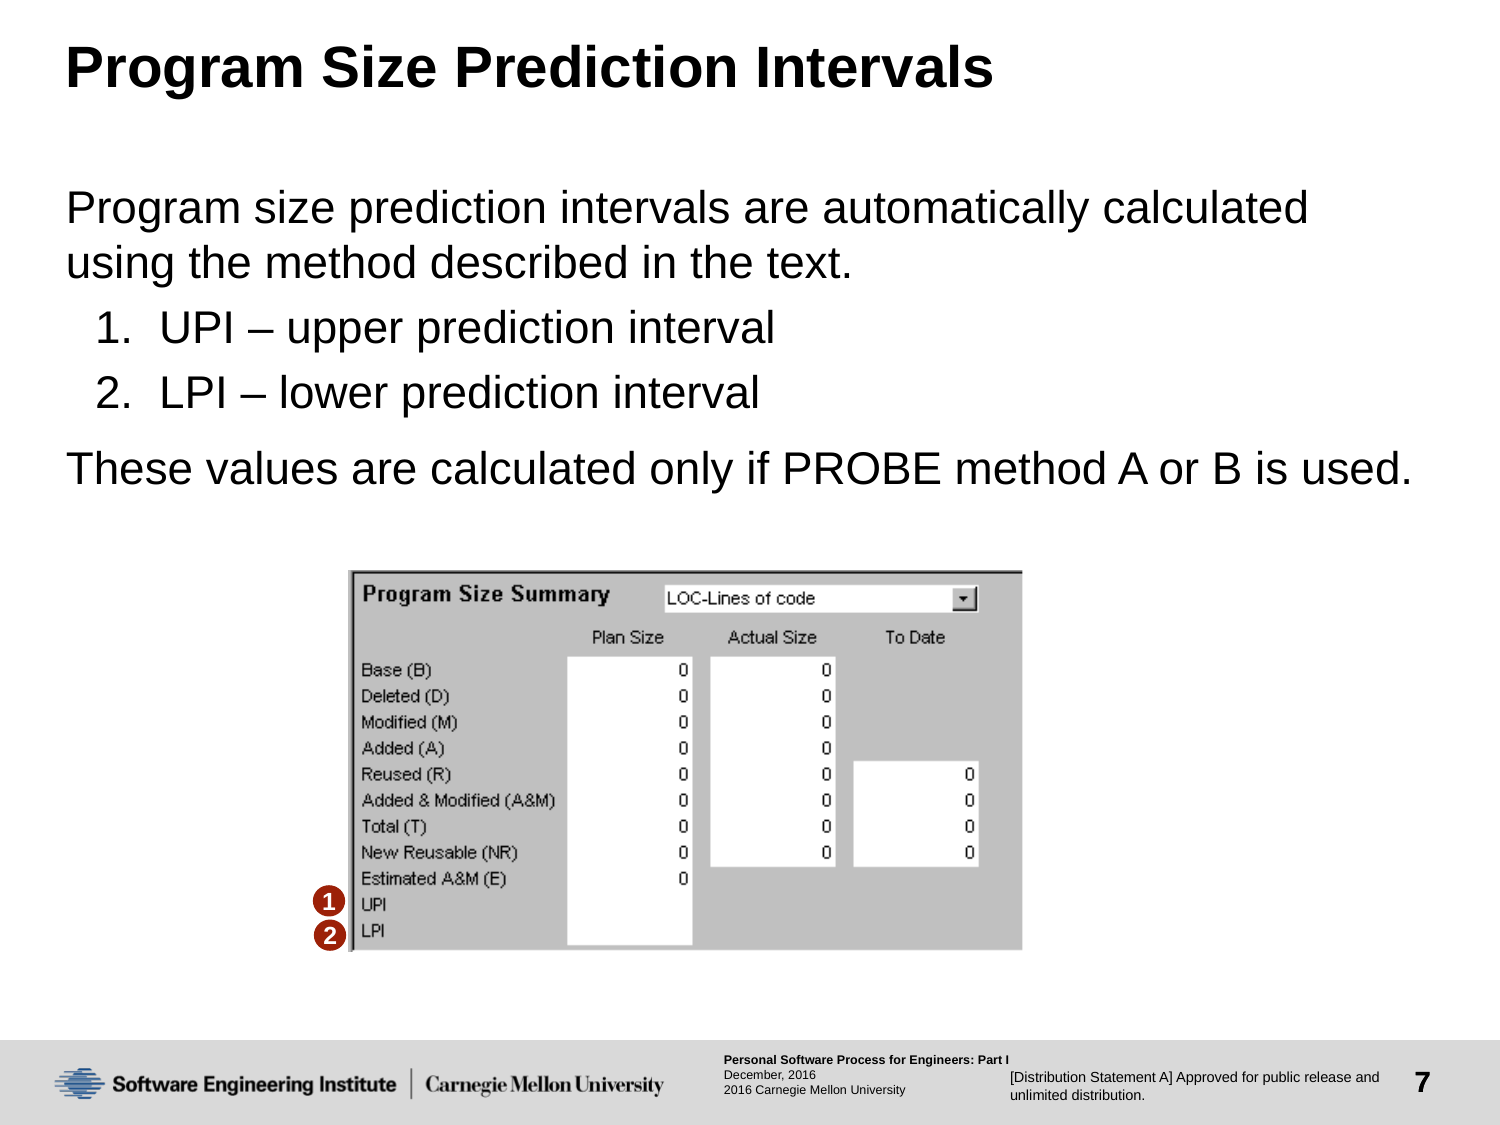

# Program Size Prediction Intervals
Program size prediction intervals are automatically calculated using the method described in the text.
UPI – upper prediction interval
LPI – lower prediction interval
These values are calculated only if PROBE method A or B is used.